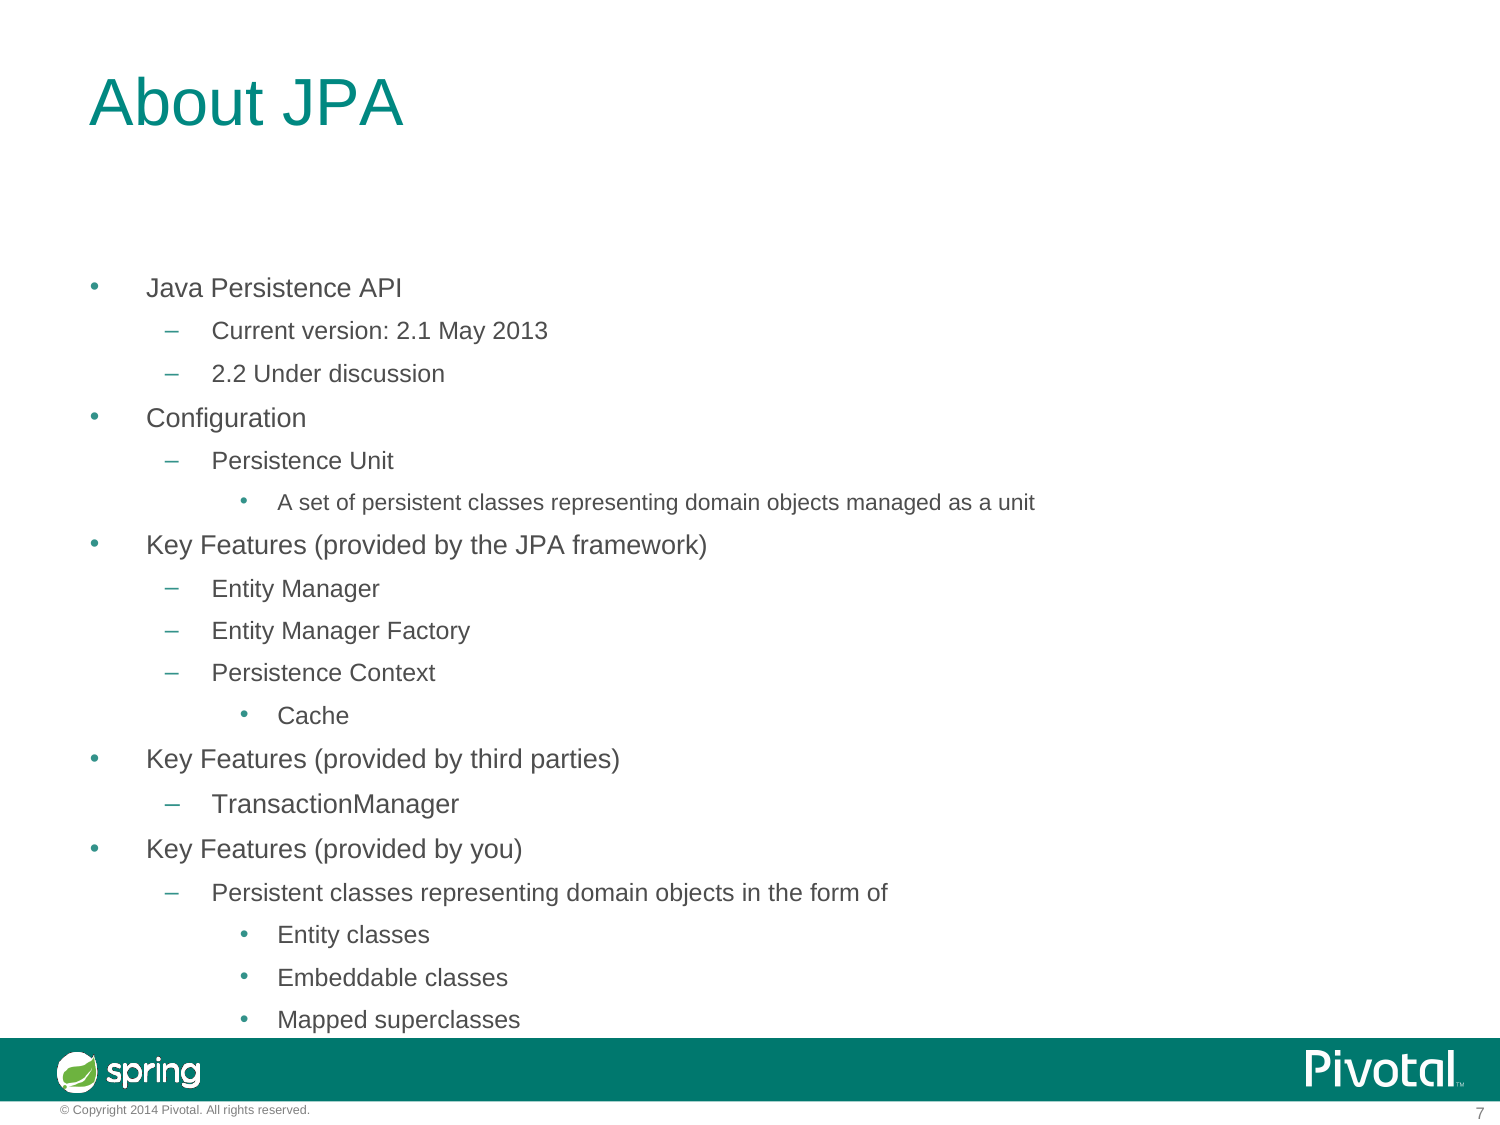

# About JPA
Java Persistence API
Current version: 2.1 May 2013
2.2 Under discussion
Configuration
Persistence Unit
A set of persistent classes representing domain objects managed as a unit
Key Features (provided by the JPA framework)
Entity Manager
Entity Manager Factory
Persistence Context
Cache
Key Features (provided by third parties)
TransactionManager
Key Features (provided by you)
Persistent classes representing domain objects in the form of
Entity classes
Embeddable classes
Mapped superclasses